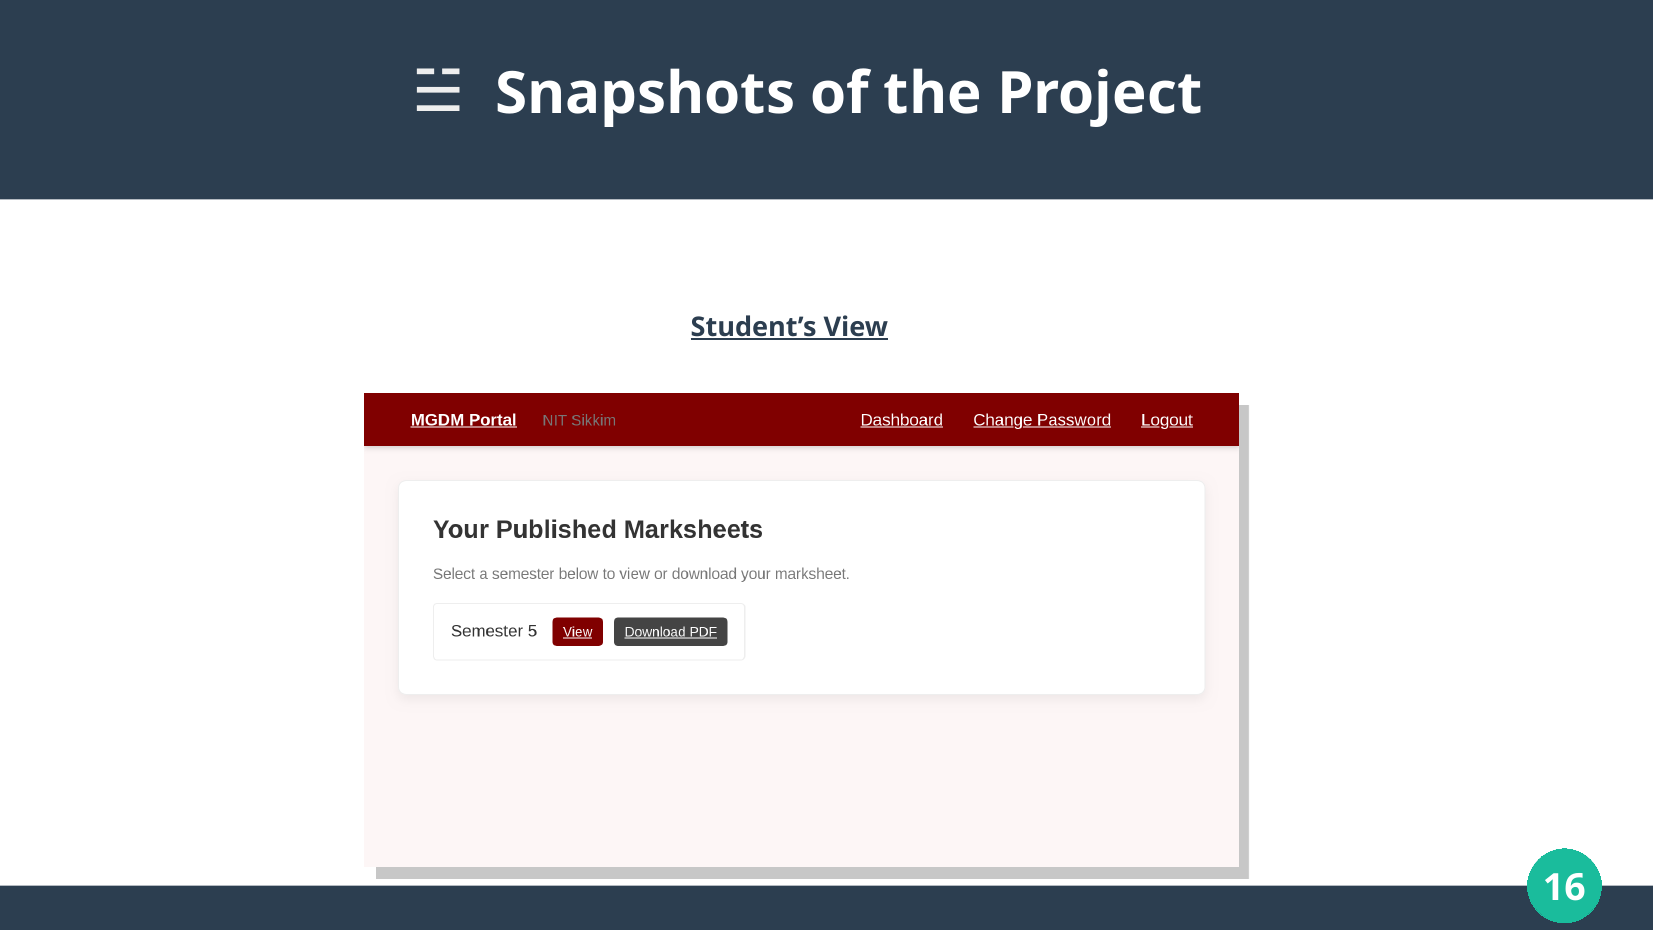

# Snapshots of the Project
Student’s View
16